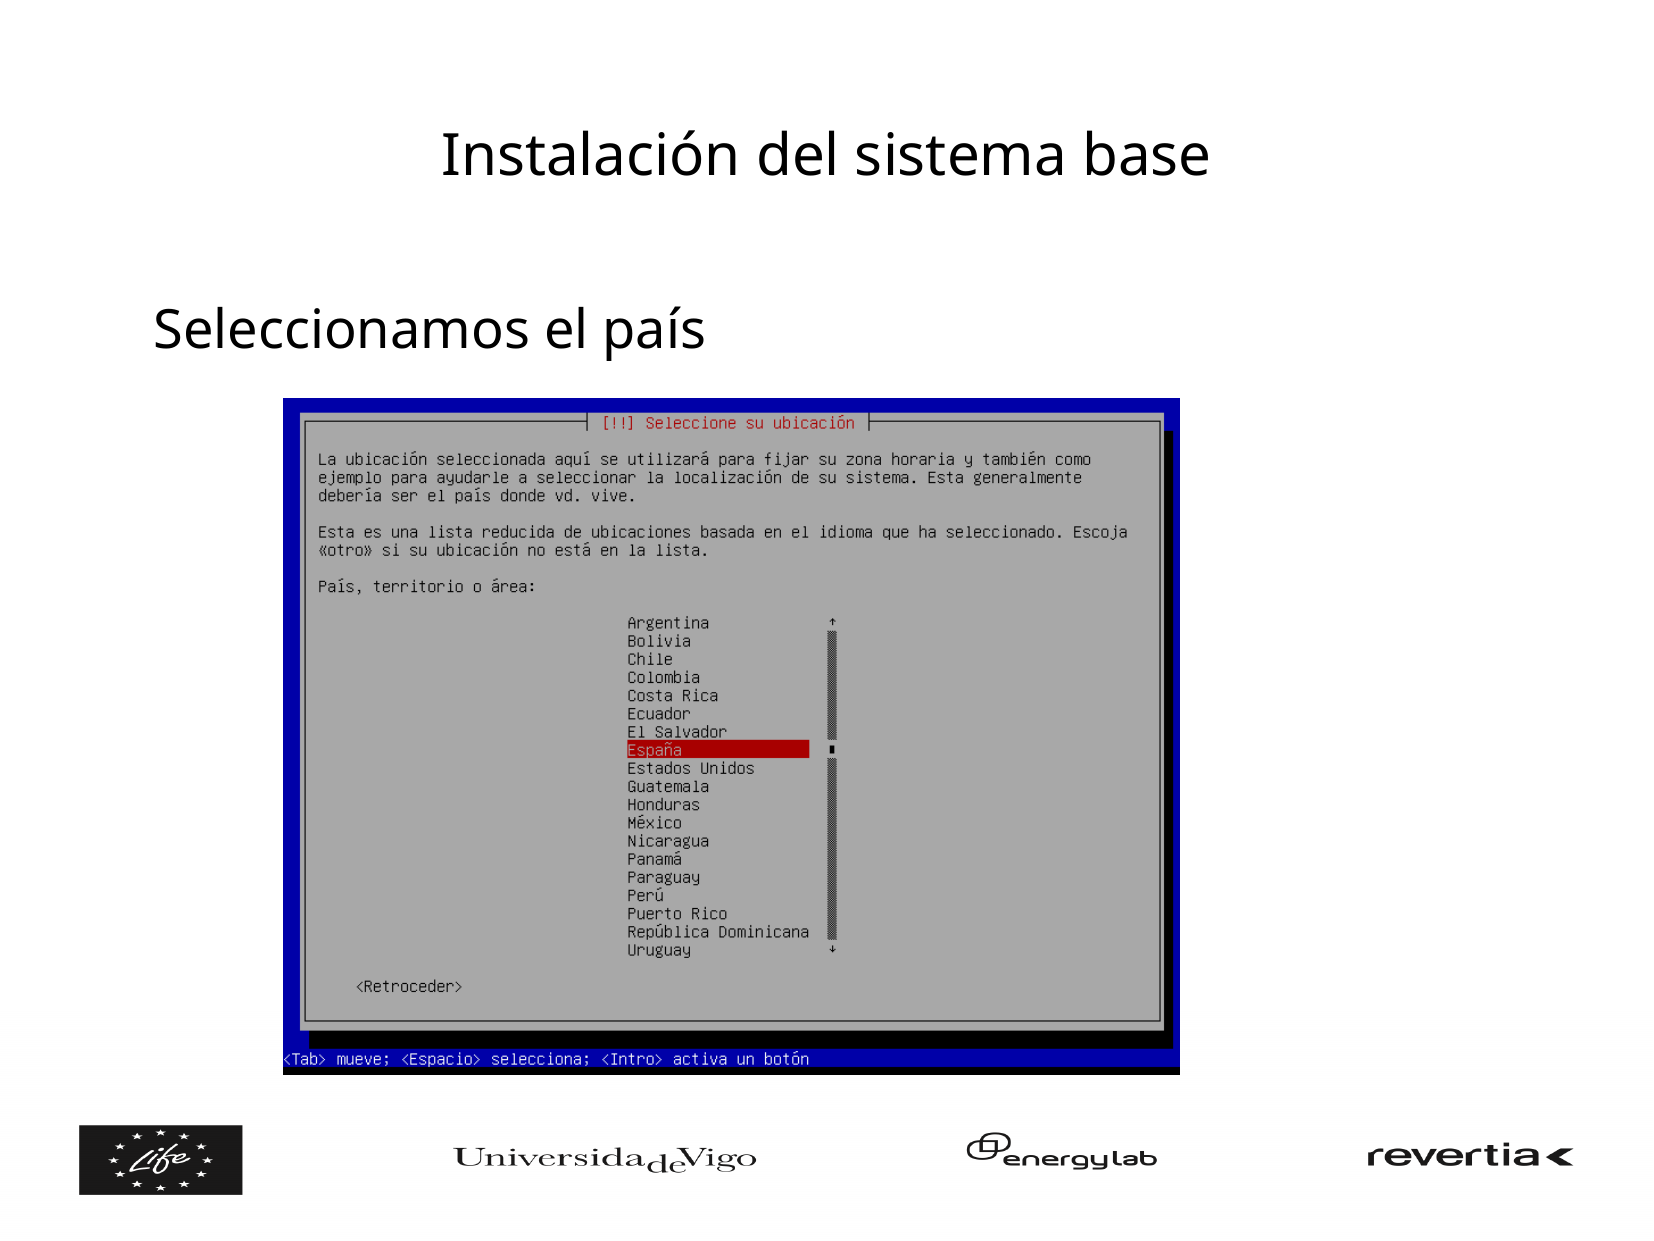

# Instalación del sistema base
Seleccionamos el país